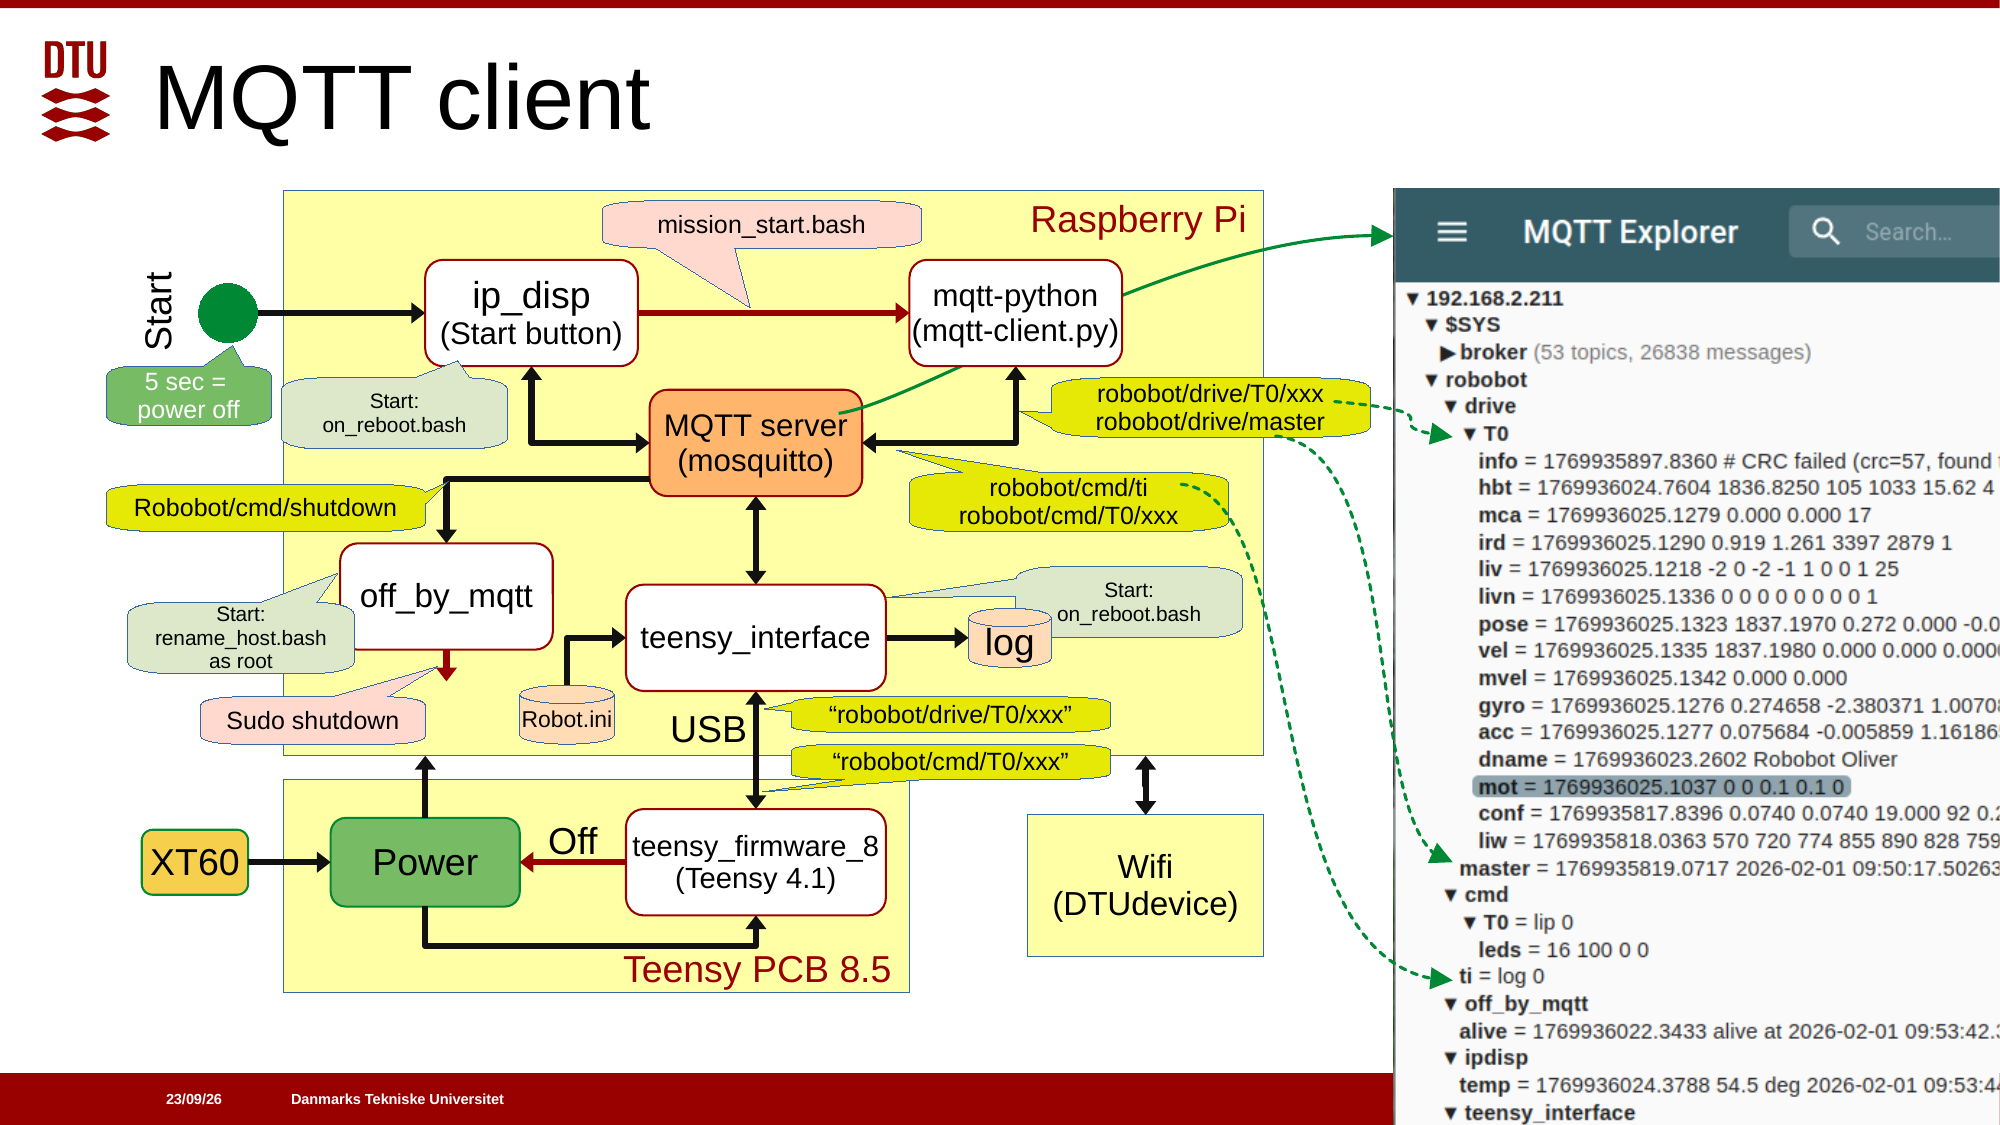

# MQTT client
Raspberry Pi
mission_start.bash
ip_disp
(Start button)
mqtt-python
(mqtt-client.py)
Start
5 sec =
power off
Start:
on_reboot.bash
robobot/drive/T0/xxx
robobot/drive/master
MQTT server
(mosquitto)
robobot/cmd/ti
robobot/cmd/T0/xxx
Robobot/cmd/shutdown
off_by_mqtt
Start:
on_reboot.bash
teensy_interface
Start:
rename_host.bash
as root
log
Robot.ini
Sudo shutdown
“robobot/drive/T0/xxx”
“robobot/cmd/T0/xxx”
teensy_firmware_8
(Teensy 4.1)
Wifi
(DTUdevice)
Power
XT60
Teensy PCB 8.5